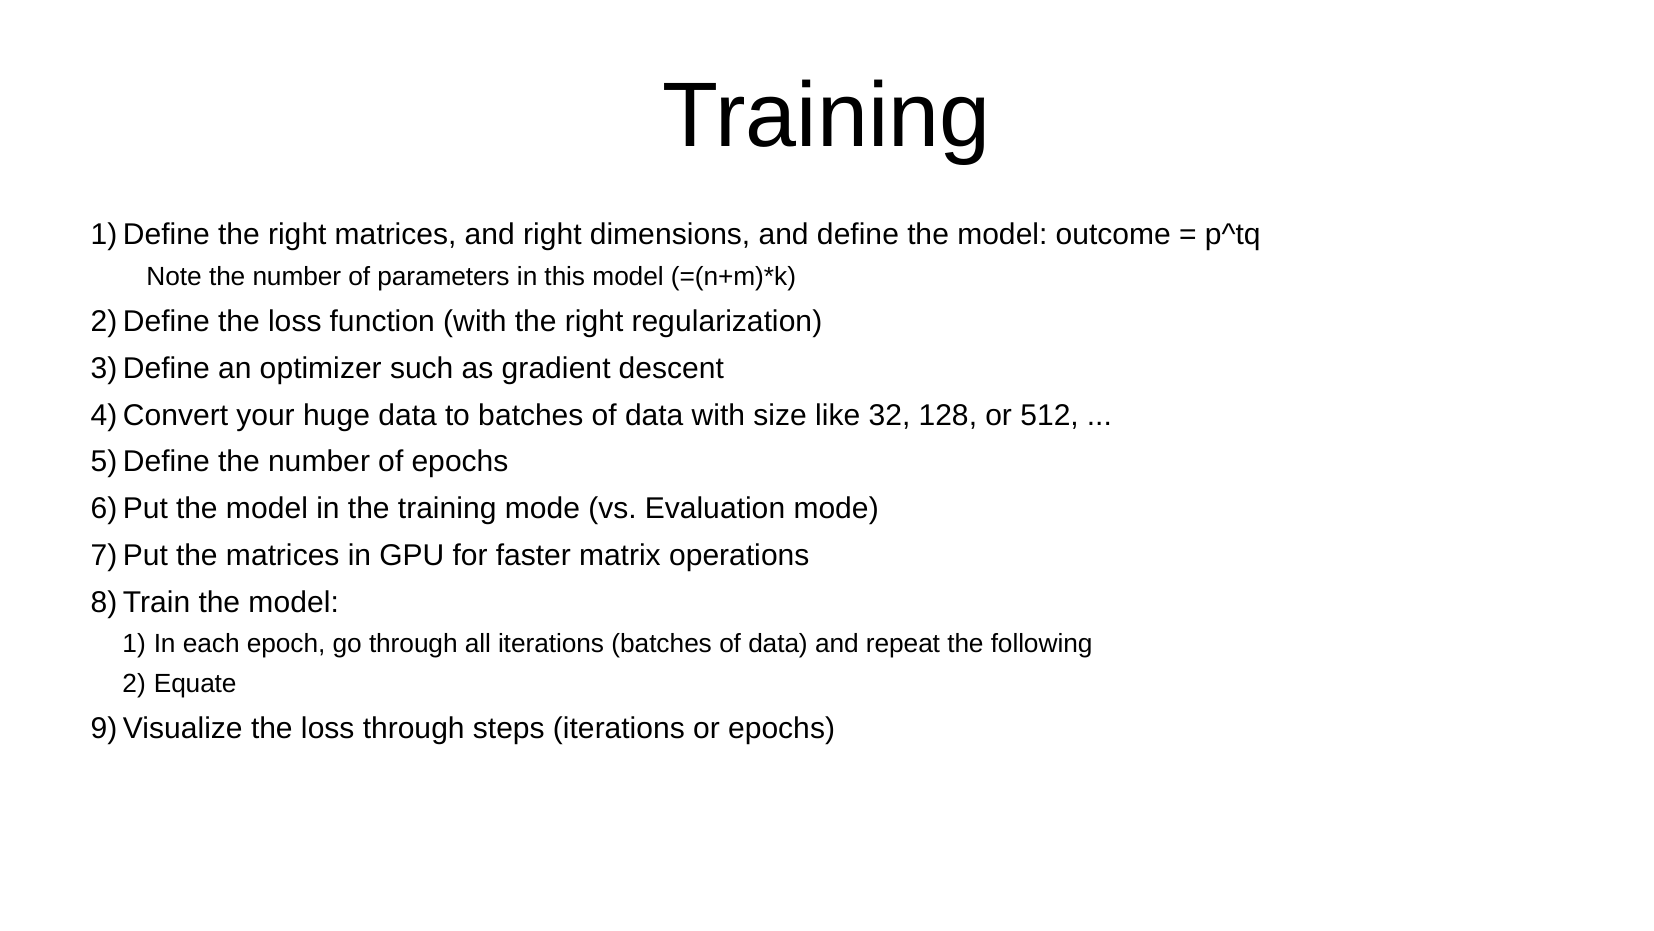

# Training
 Define the right matrices, and right dimensions, and define the model: outcome = p^tq
Note the number of parameters in this model (=(n+m)*k)
 Define the loss function (with the right regularization)
 Define an optimizer such as gradient descent
 Convert your huge data to batches of data with size like 32, 128, or 512, ...
 Define the number of epochs
 Put the model in the training mode (vs. Evaluation mode)
 Put the matrices in GPU for faster matrix operations
 Train the model:
 In each epoch, go through all iterations (batches of data) and repeat the following
 Equate
 Visualize the loss through steps (iterations or epochs)